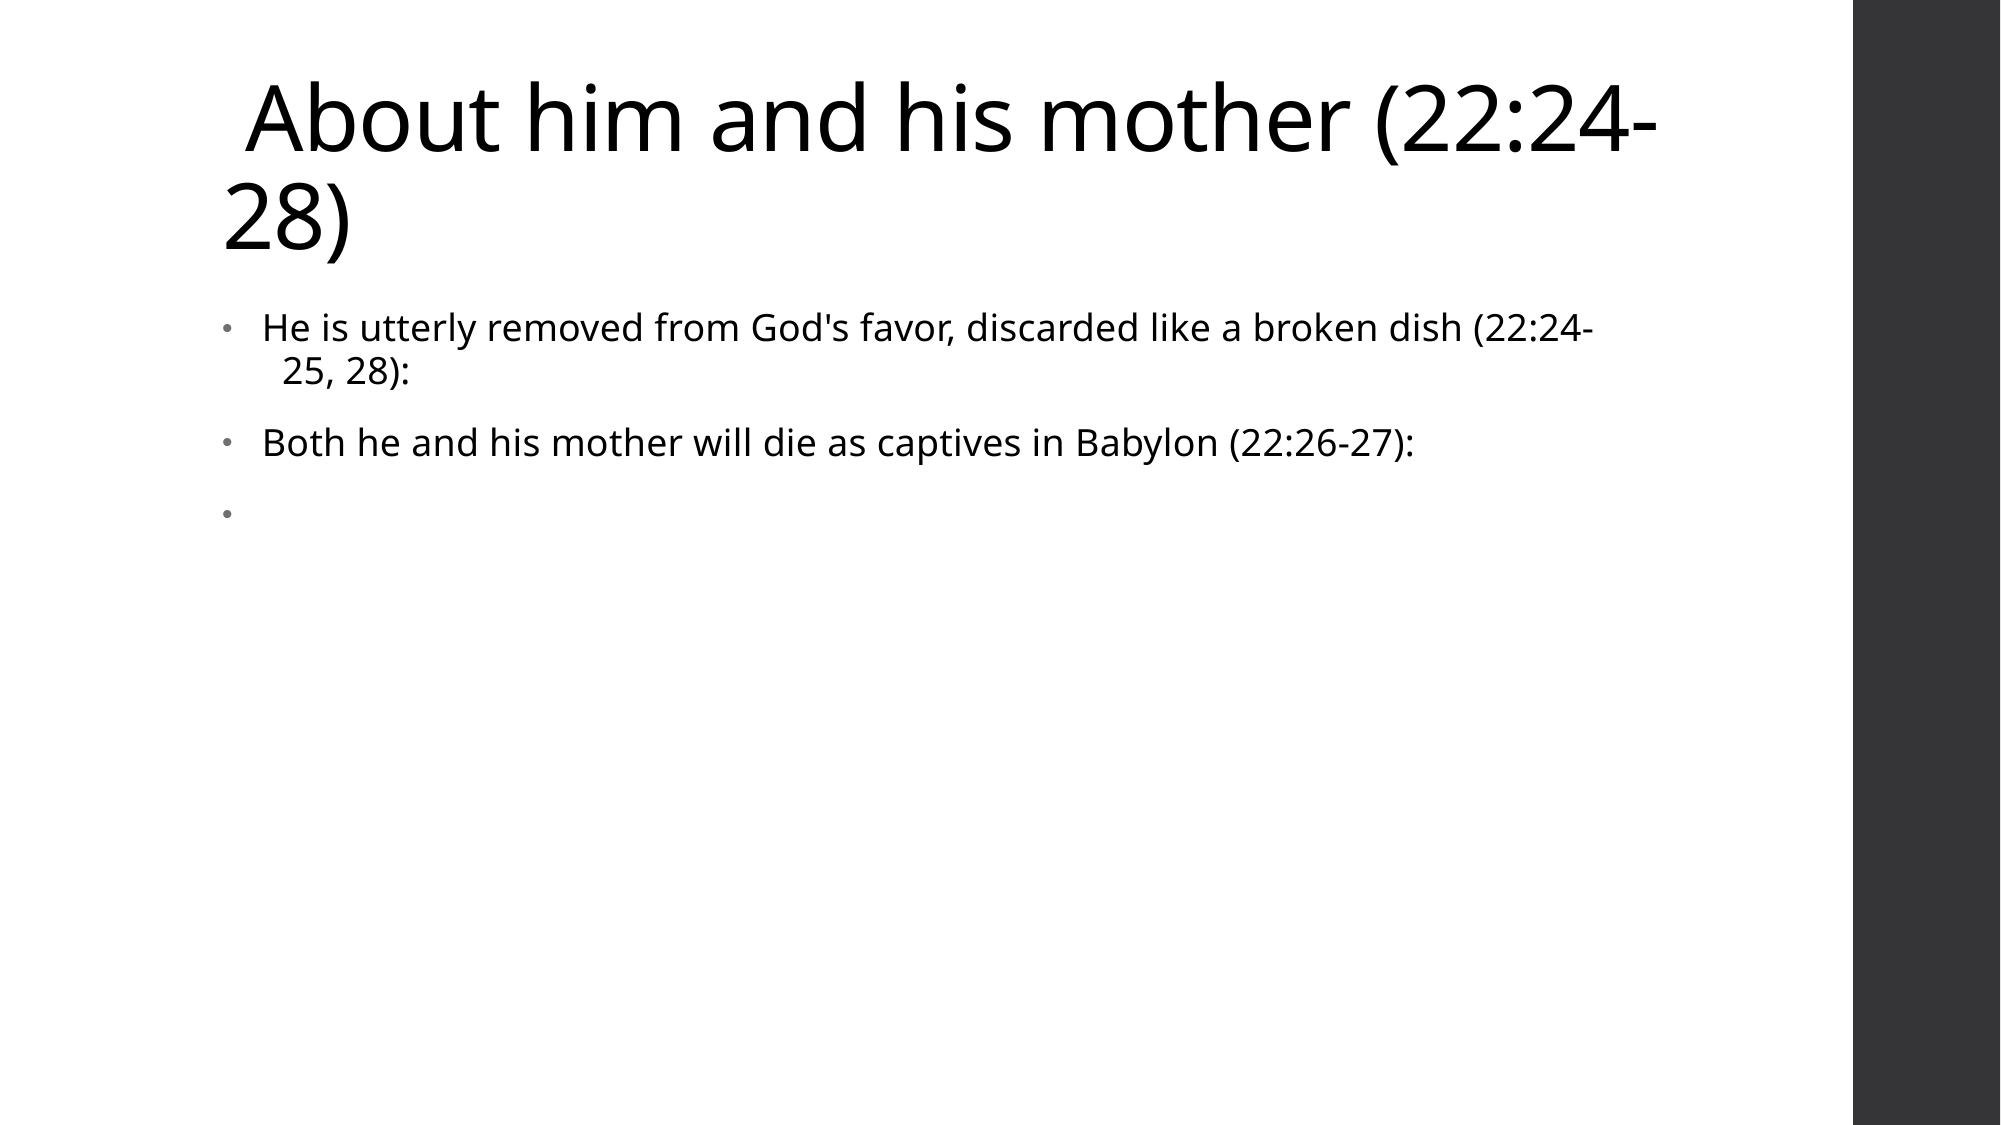

# About him and his mother (22:24-28)
 He is utterly removed from God's favor, discarded like a broken dish (22:24-25, 28):
 Both he and his mother will die as captives in Babylon (22:26-27):